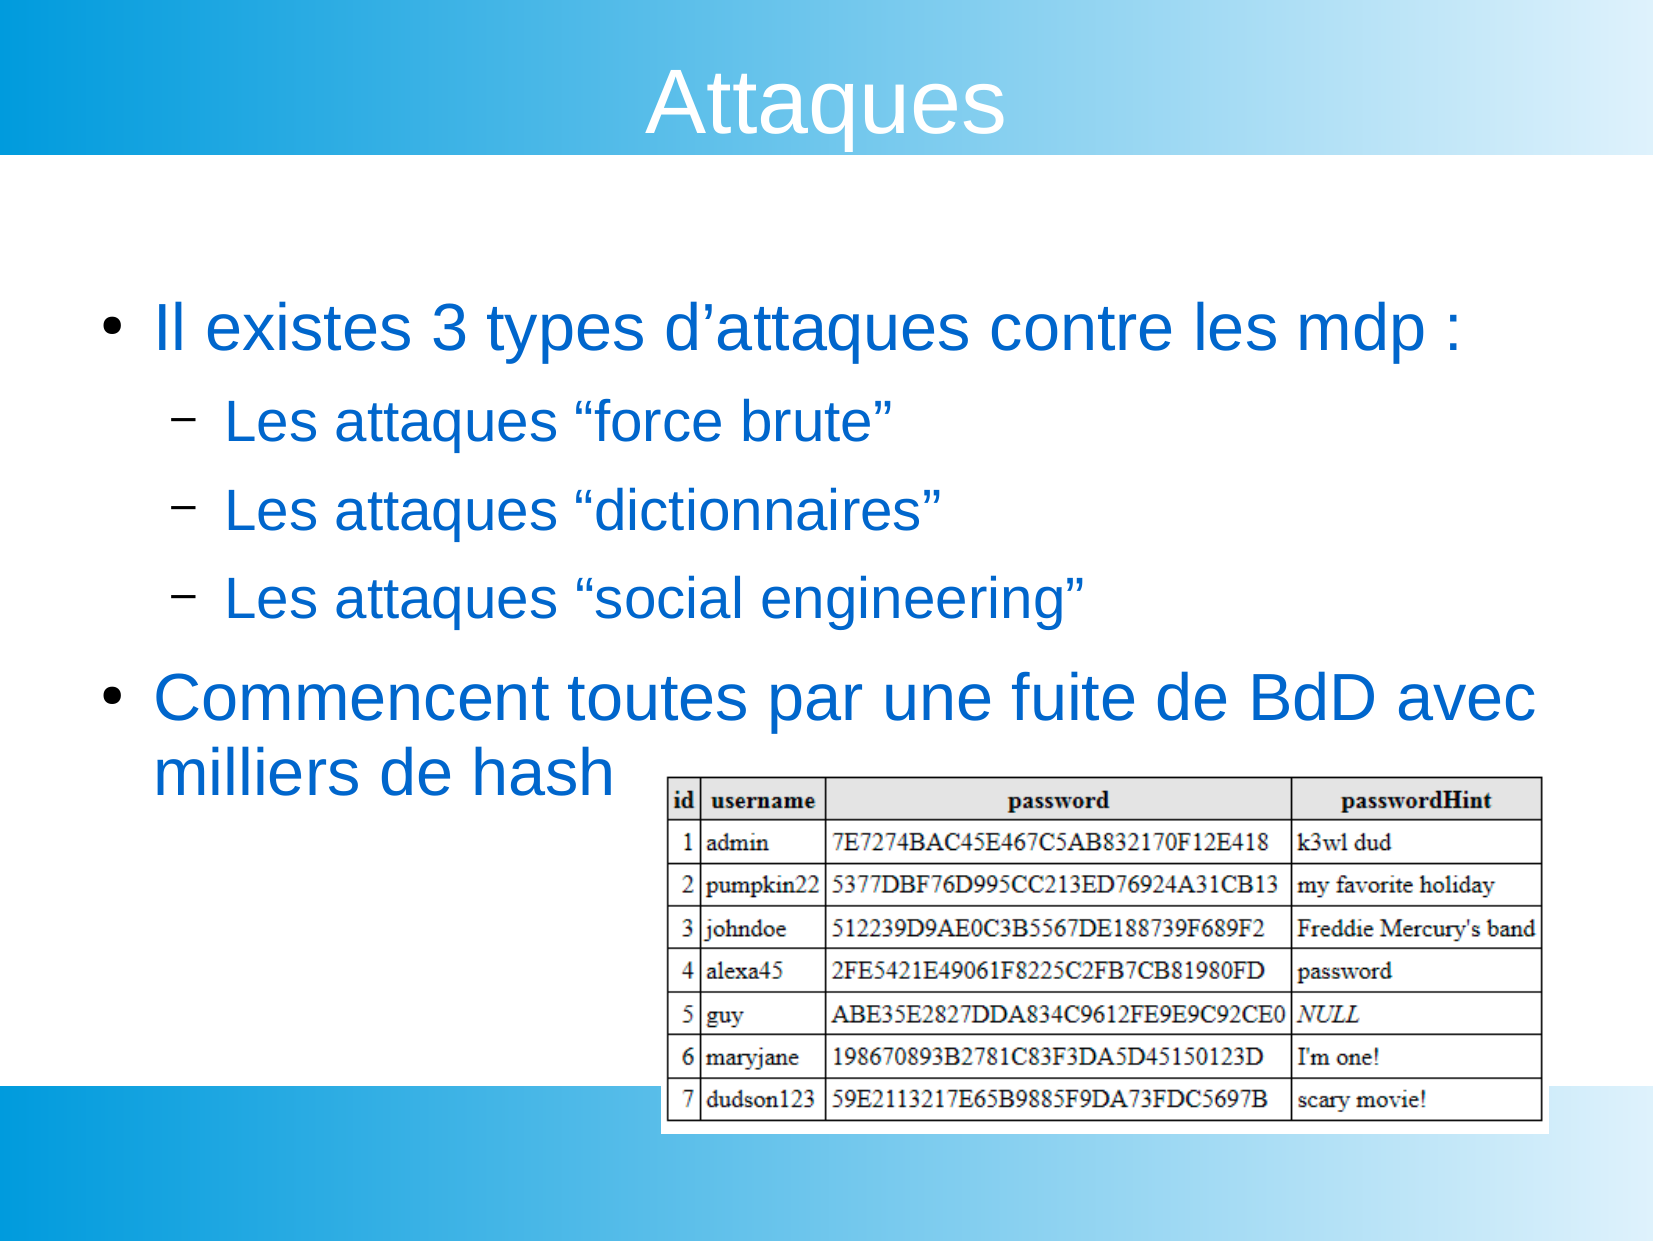

# Attaques
Il existes 3 types d’attaques contre les mdp :
Les attaques “force brute”
Les attaques “dictionnaires”
Les attaques “social engineering”
Commencent toutes par une fuite de BdD avec milliers de hash